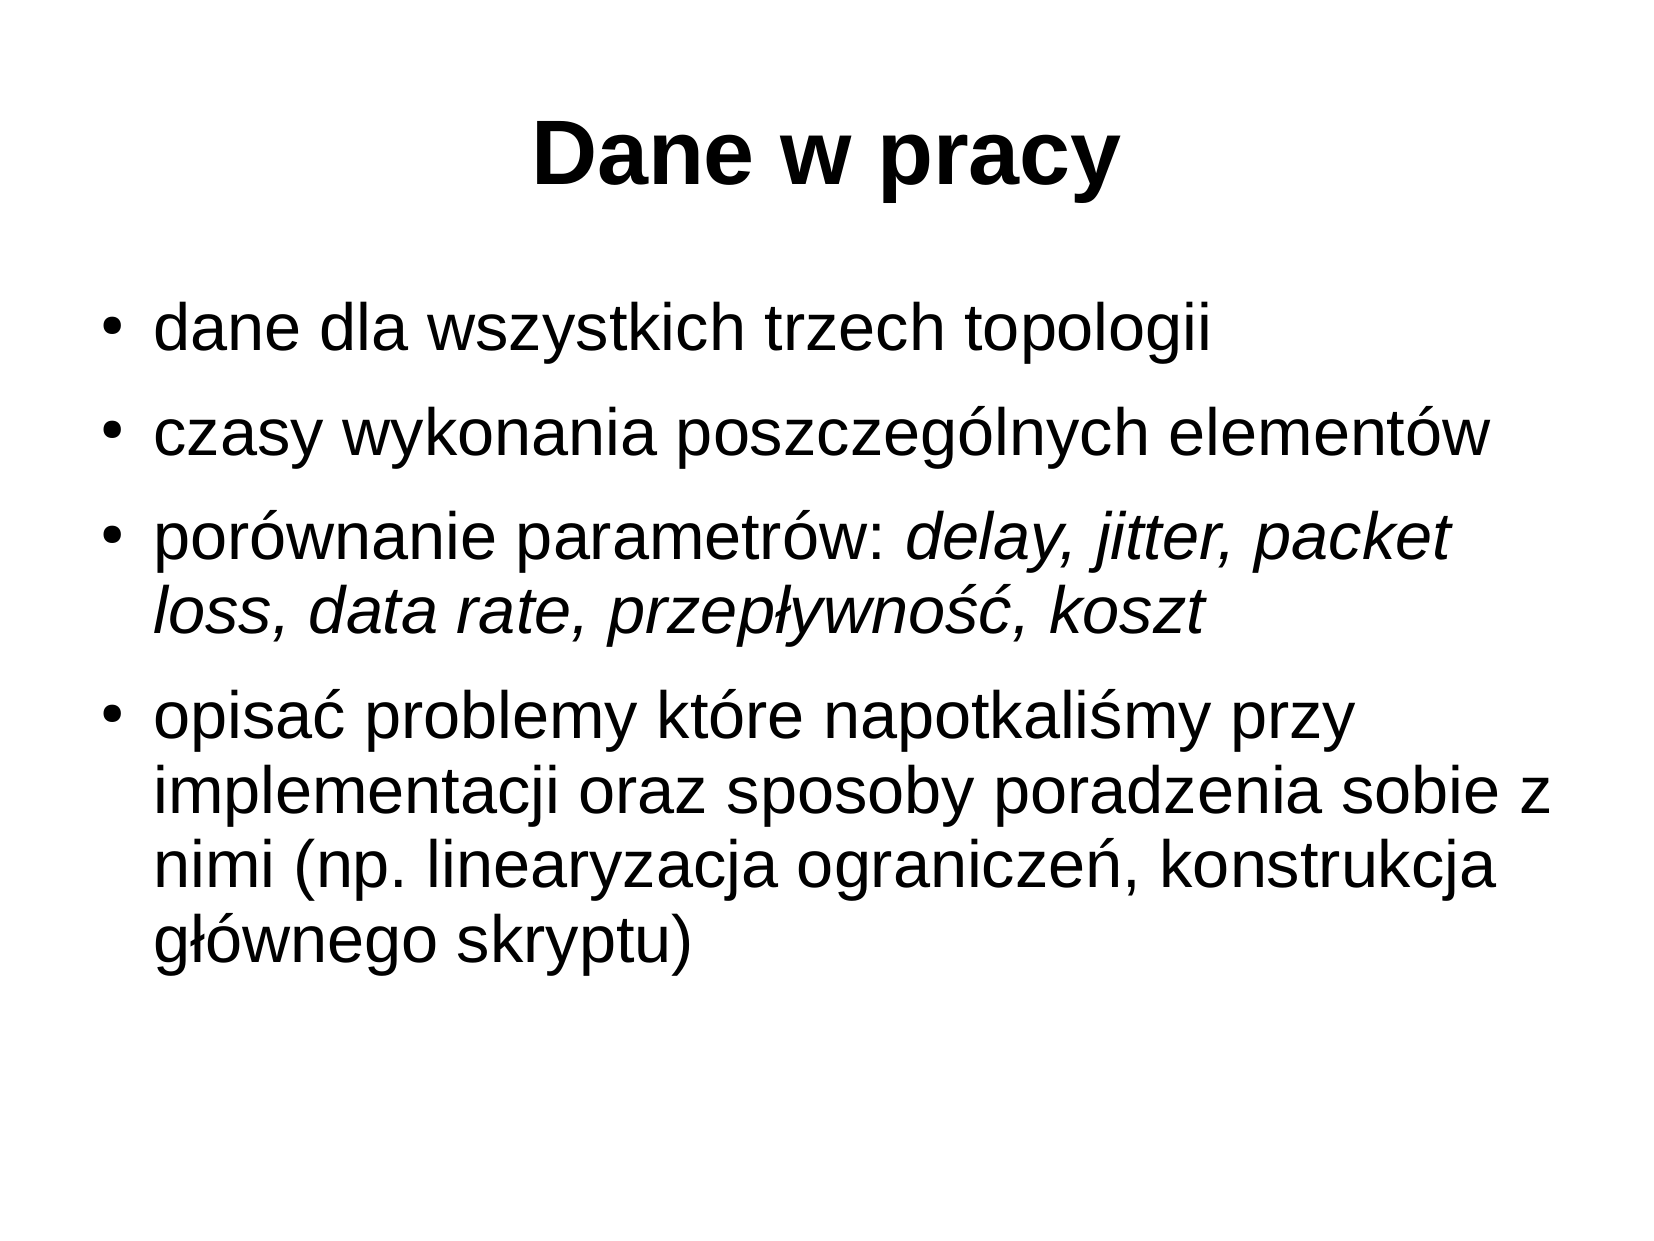

# Dane w pracy
dane dla wszystkich trzech topologii
czasy wykonania poszczególnych elementów
porównanie parametrów: delay, jitter, packet loss, data rate, przepływność, koszt
opisać problemy które napotkaliśmy przy implementacji oraz sposoby poradzenia sobie z nimi (np. linearyzacja ograniczeń, konstrukcja głównego skryptu)